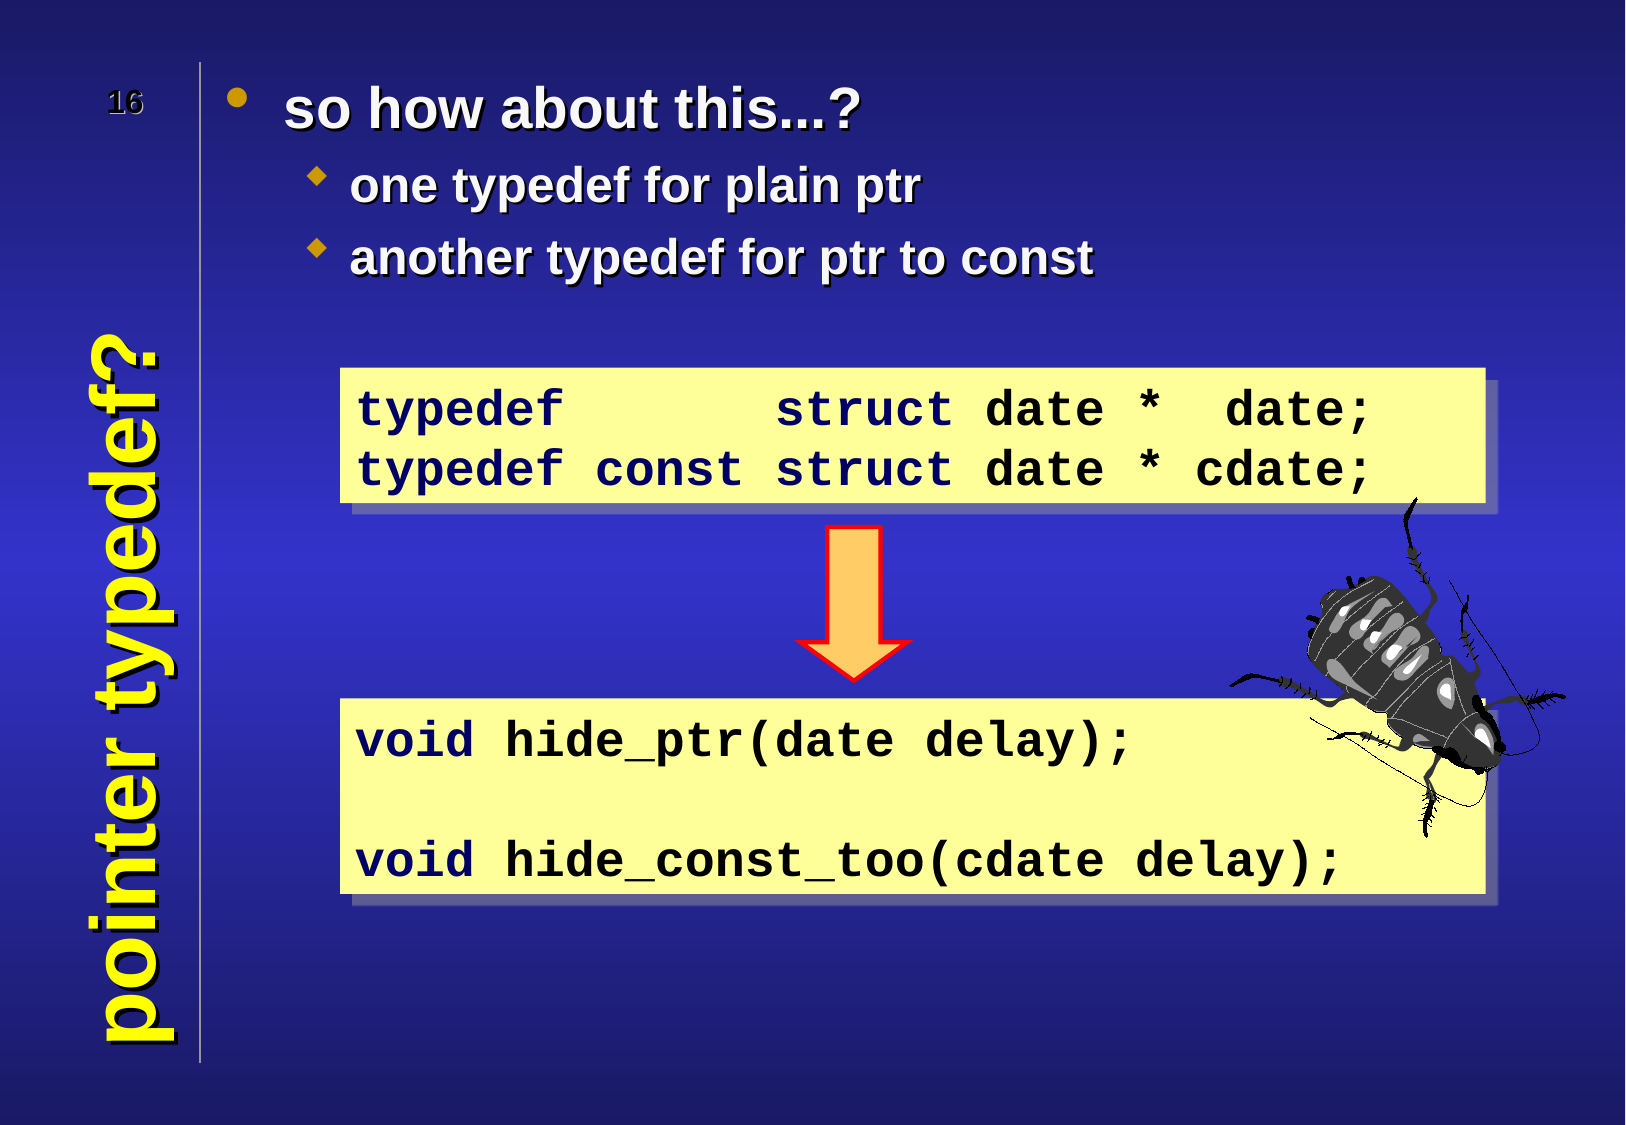

16
so how about this...?
one typedef for plain ptr
another typedef for ptr to const
typedef struct date * date;
typedef const struct date * cdate;
# pointer typedef?
void hide_ptr(date delay);
void hide_const_too(cdate delay);